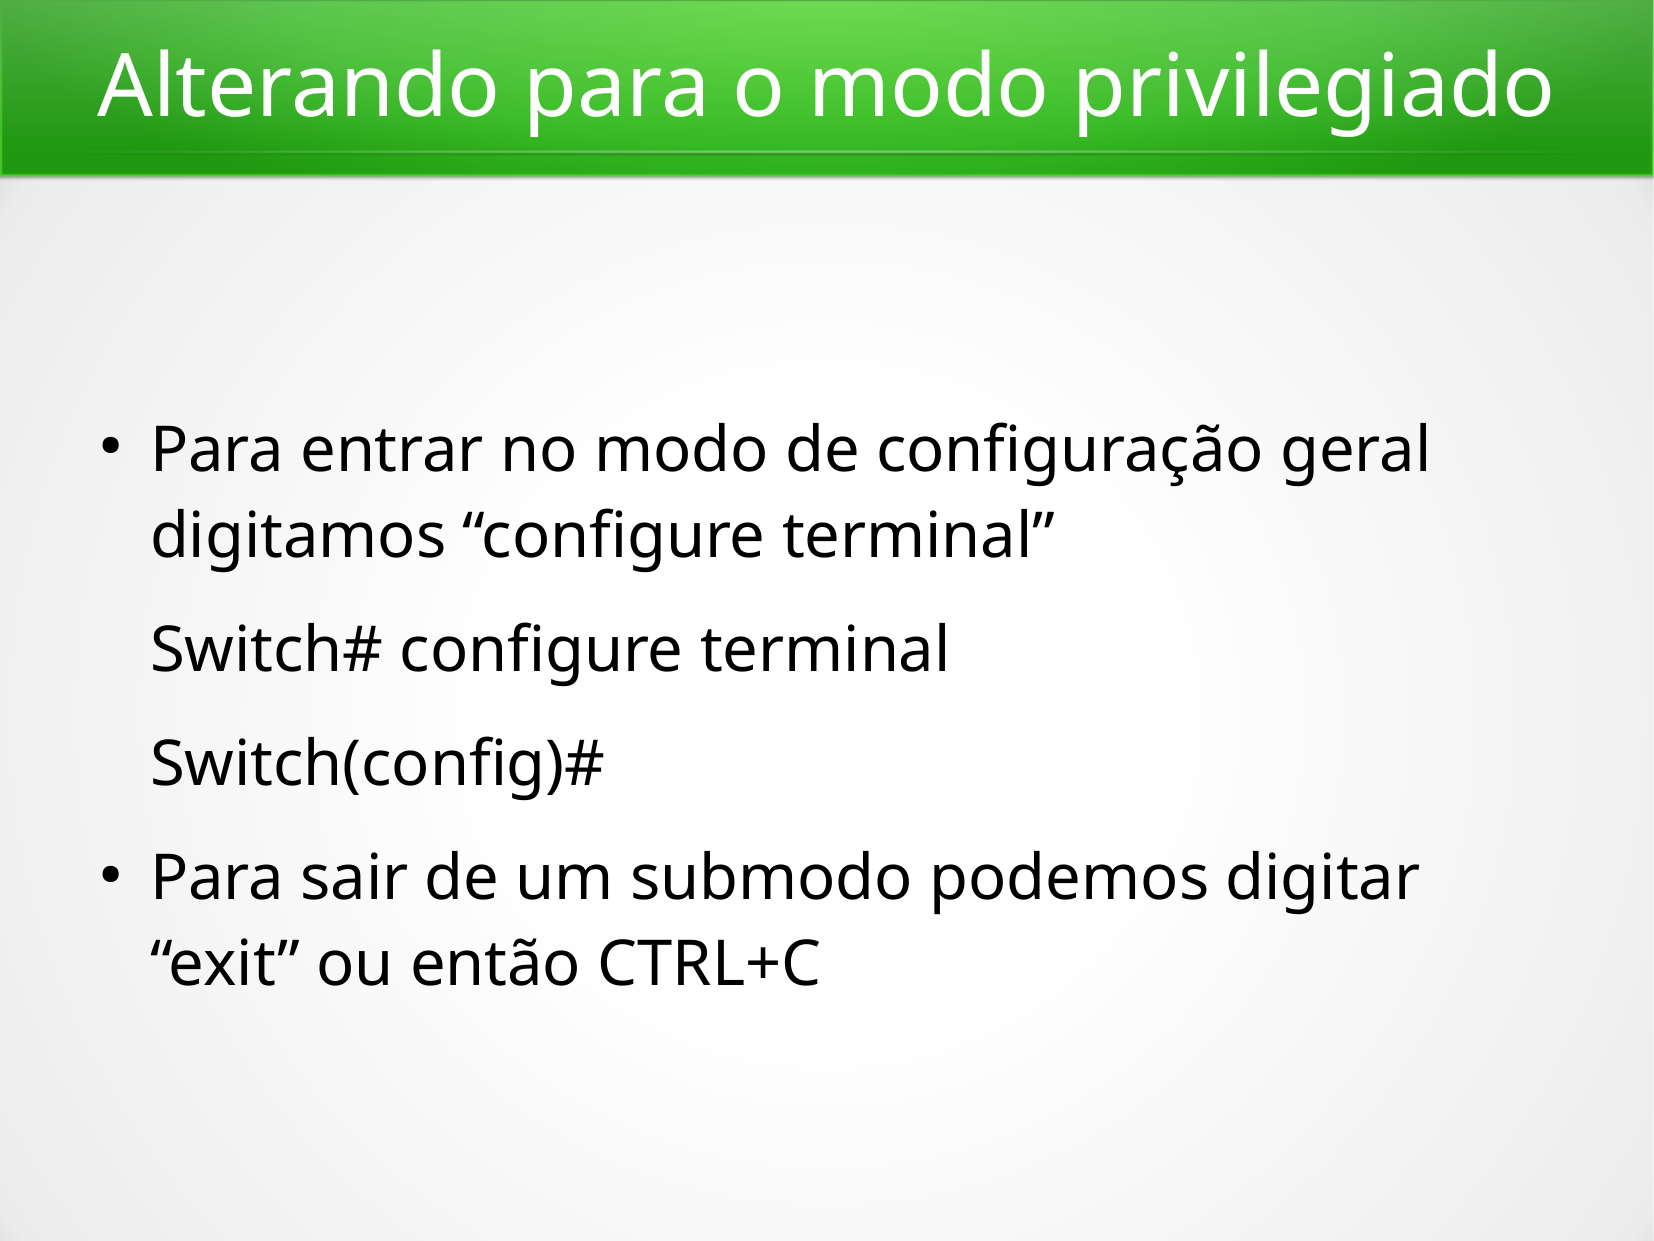

# Alterando para o modo privilegiado
Para entrar no modo de configuração geral digitamos “configure terminal”
Switch# configure terminal
Switch(config)#
Para sair de um submodo podemos digitar “exit” ou então CTRL+C